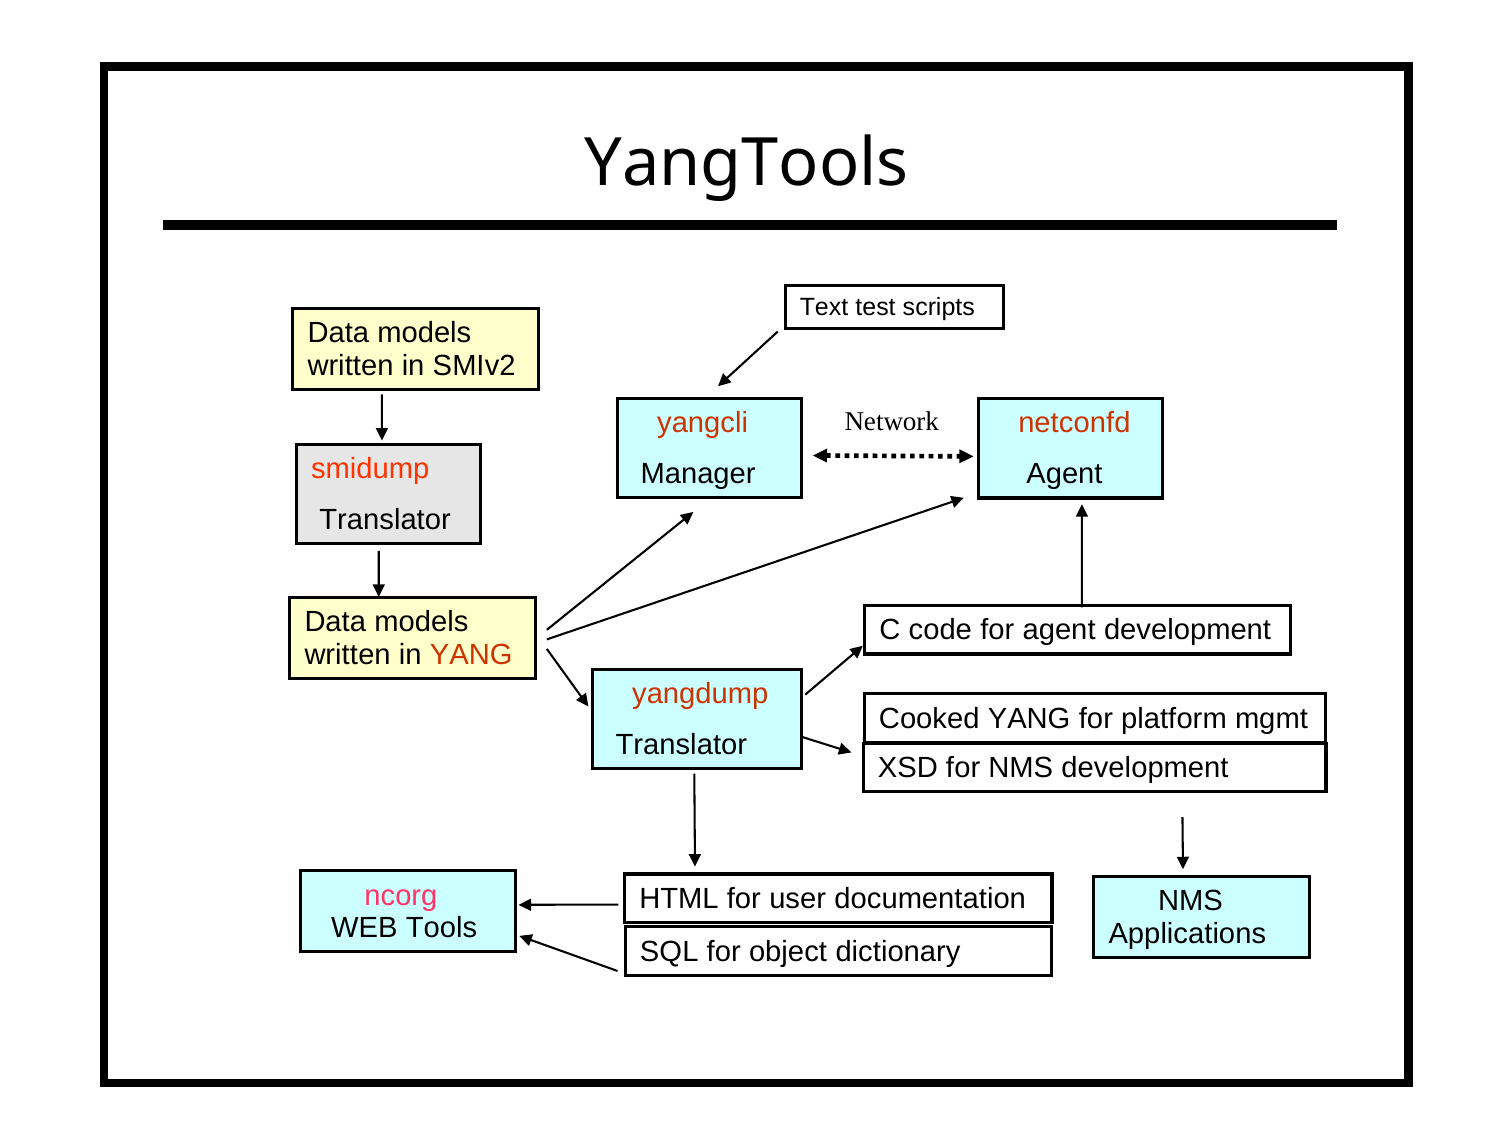

# YangTools
Text test scripts
Data models written in SMIv2
 yangcli
 Manager
 netconfd
 Agent
Network
smidump
 Translator
Data models written in YANG
C code for agent development
 yangdump
 Translator
Cooked YANG for platform mgmt
XSD for NMS development
 ncorg WEB Tools
HTML for user documentation
 NMS Applications
SQL for object dictionary